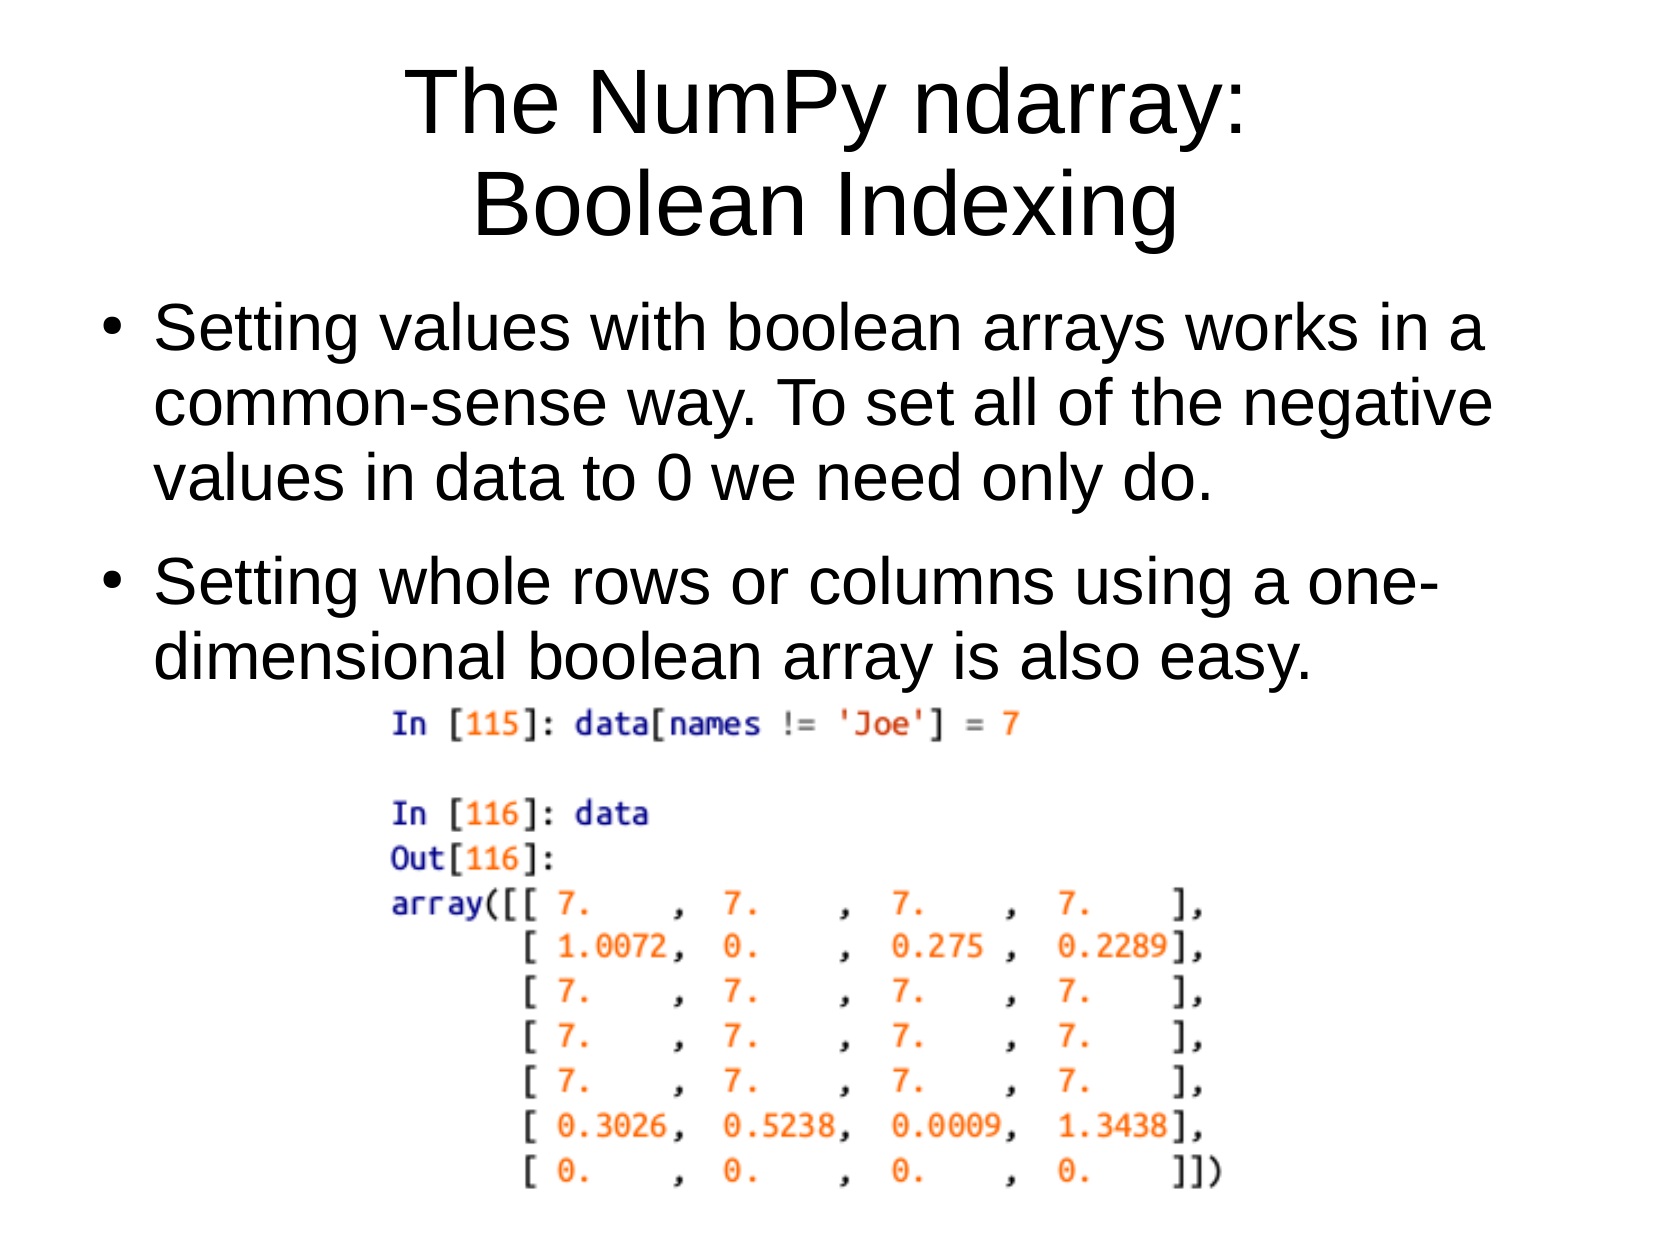

# The NumPy ndarray: Boolean Indexing
Setting values with boolean arrays works in a common-sense way. To set all of the negative values in data to 0 we need only do.
Setting whole rows or columns using a one-dimensional boolean array is also easy.